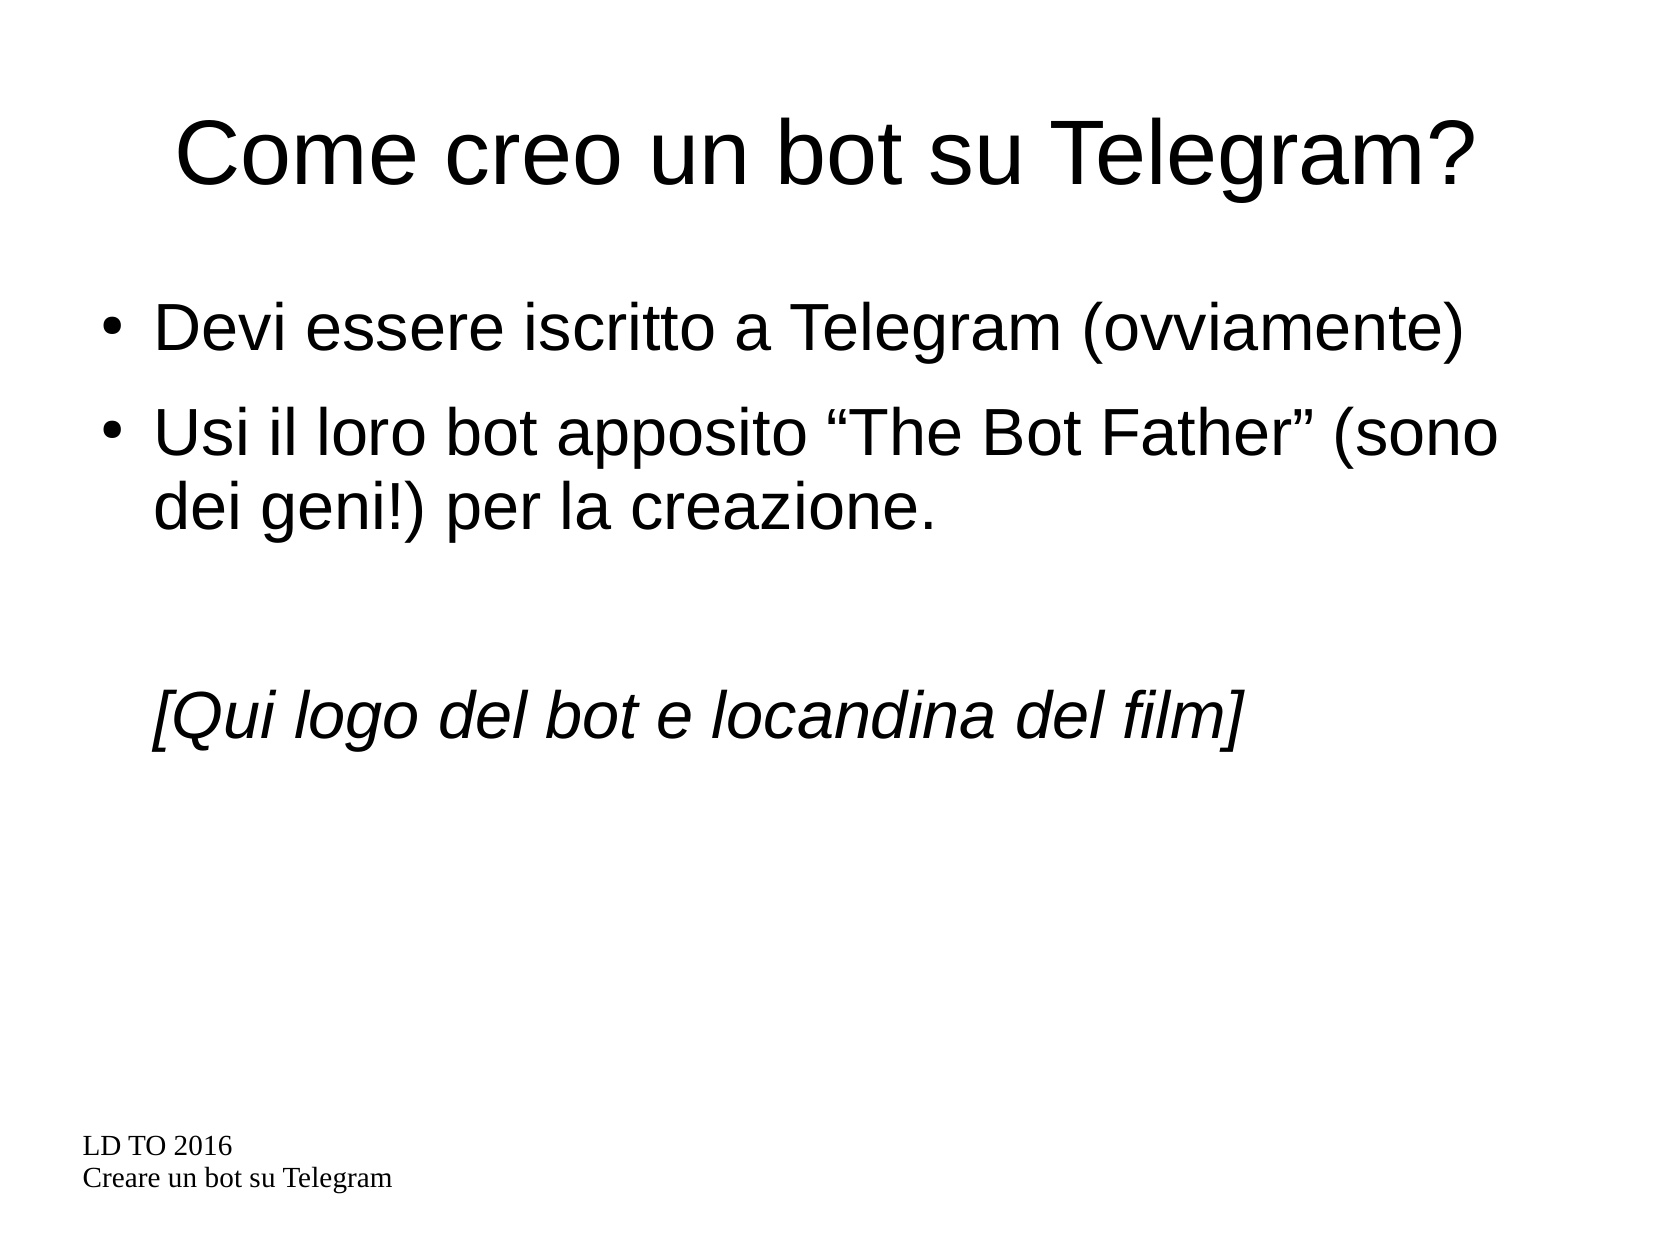

# Come creo un bot su Telegram?
Devi essere iscritto a Telegram (ovviamente)
Usi il loro bot apposito “The Bot Father” (sono dei geni!) per la creazione.
[Qui logo del bot e locandina del film]